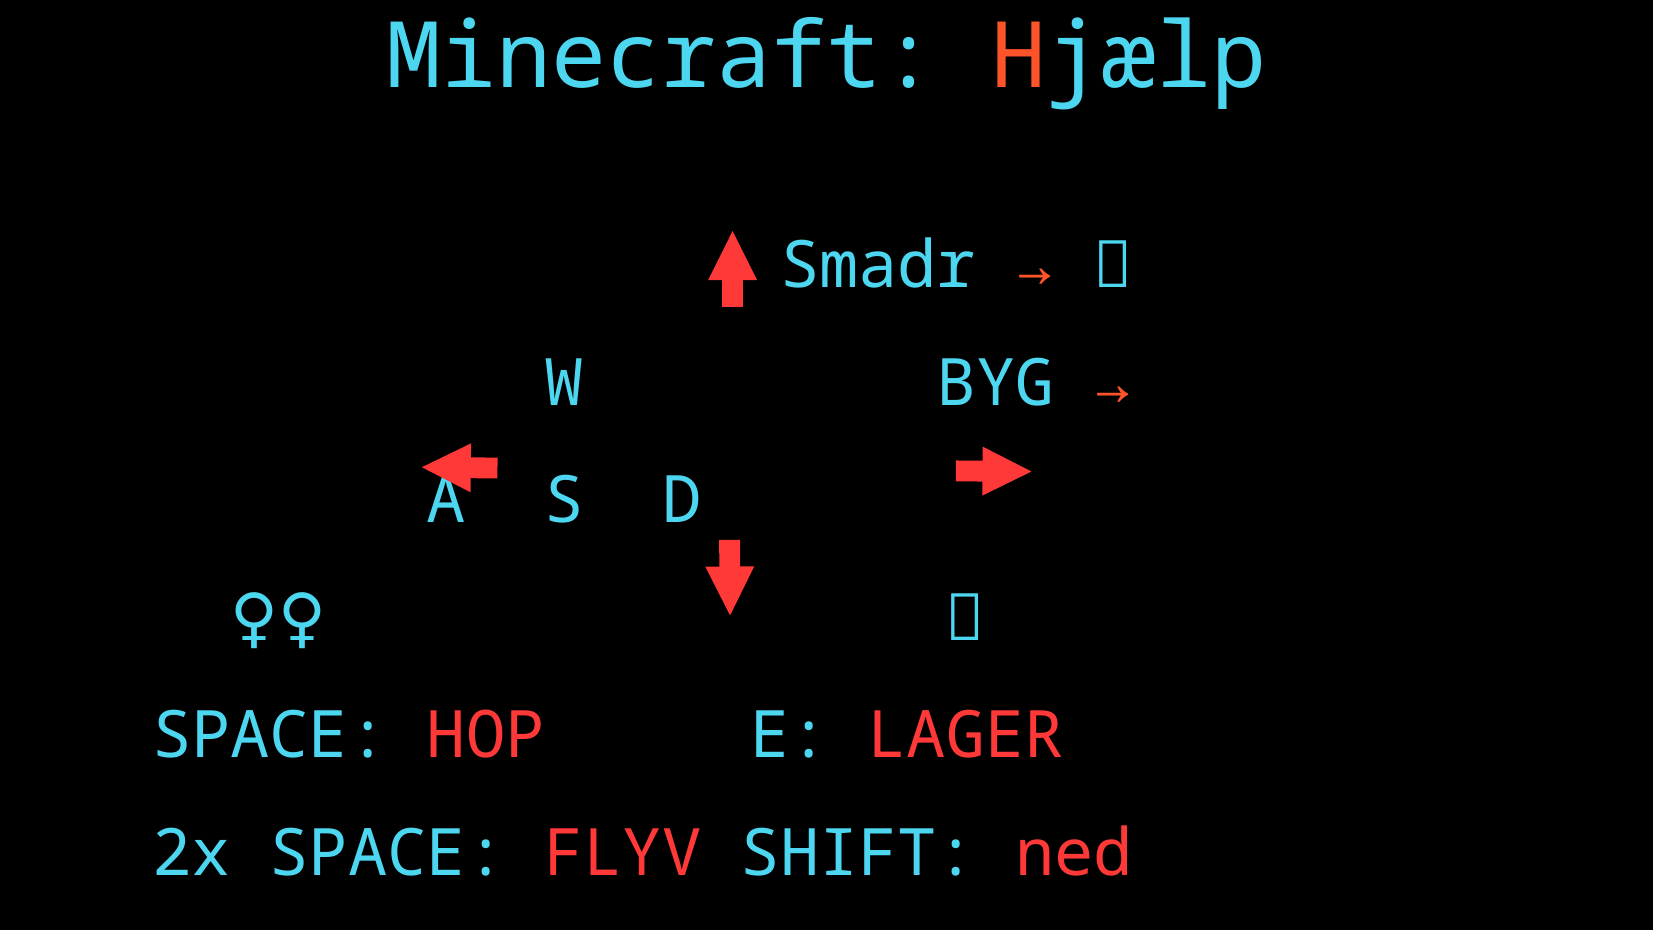

# Minecraft: Hjælp
 Smadr → 🐁
 W BYG →
 A S D
 ️🤸‍♀️ 🎁
SPACE: HOP	 E: LAGER
2x SPACE: FLYV SHIFT: ned